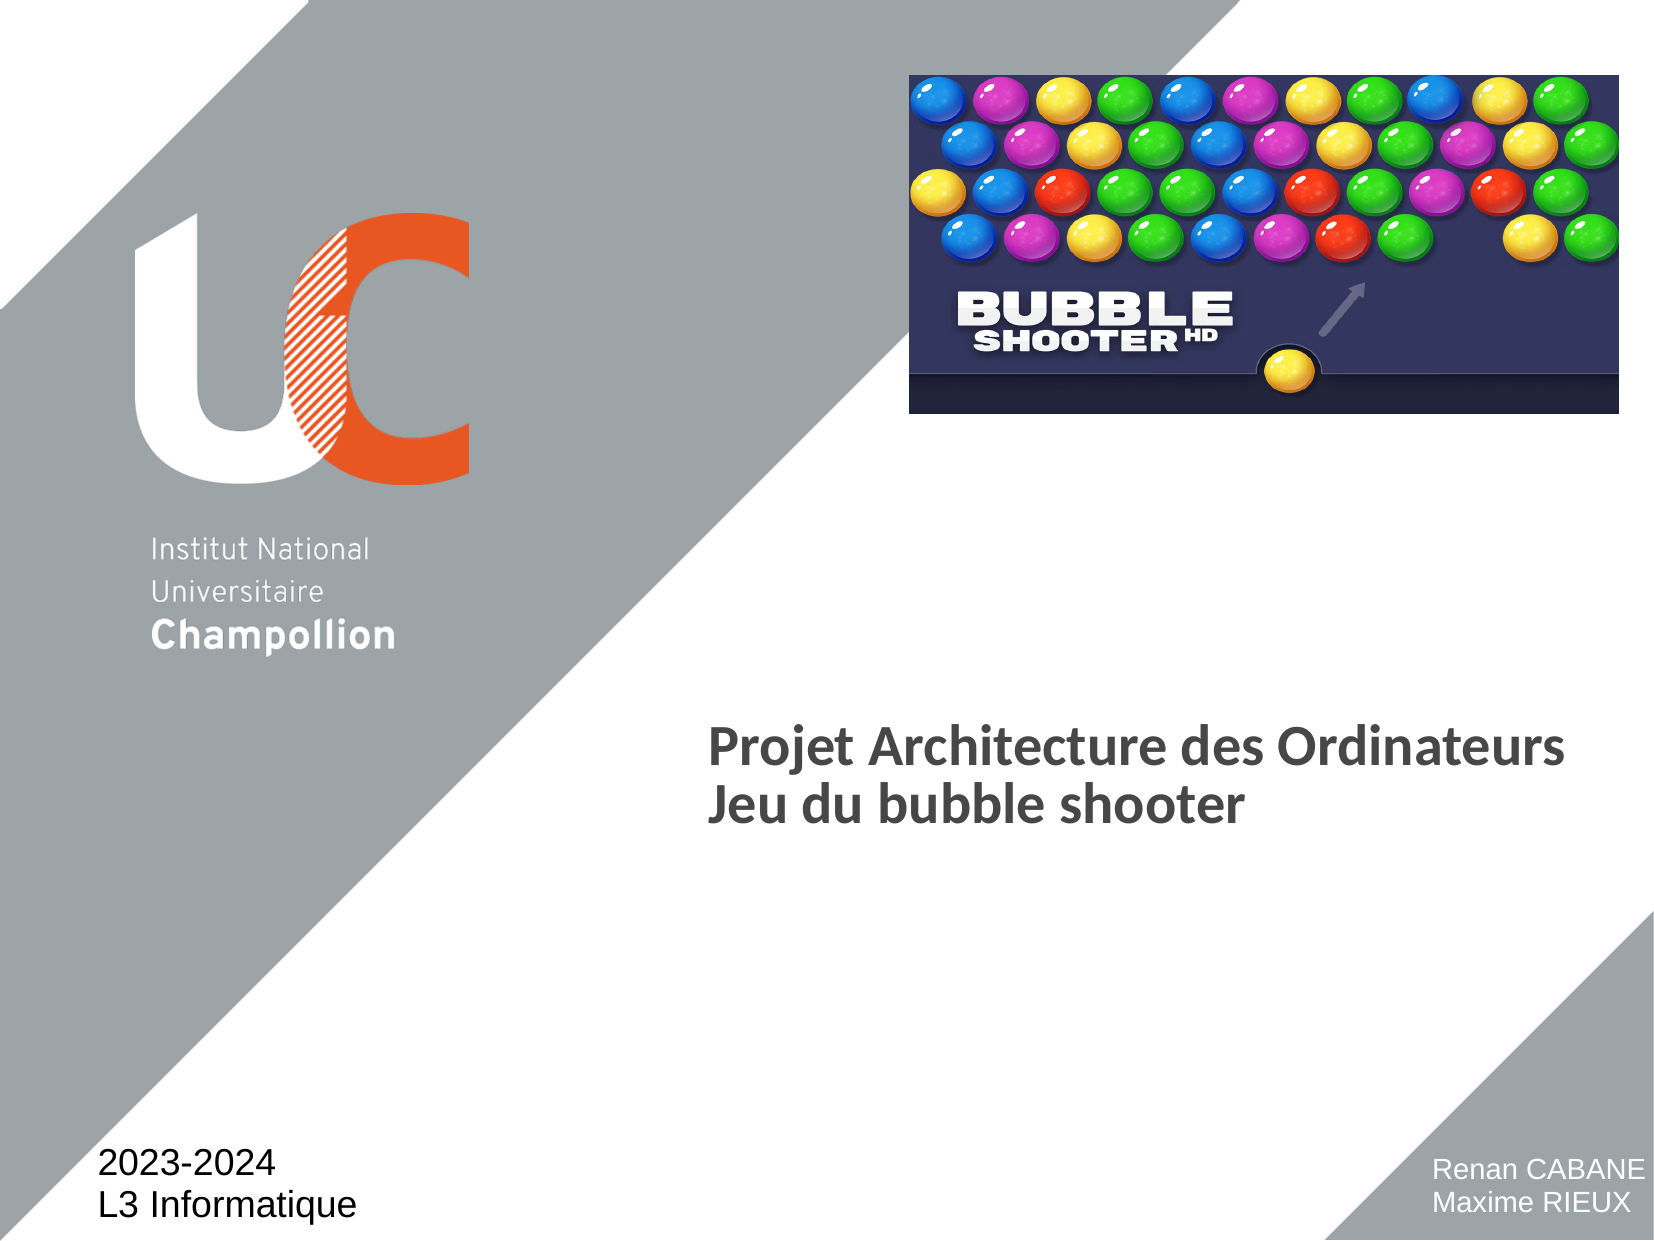

# Projet Architecture des Ordinateurs Jeu du bubble shooter
2023-2024
L3 Informatique
Renan CABANE
Maxime RIEUX